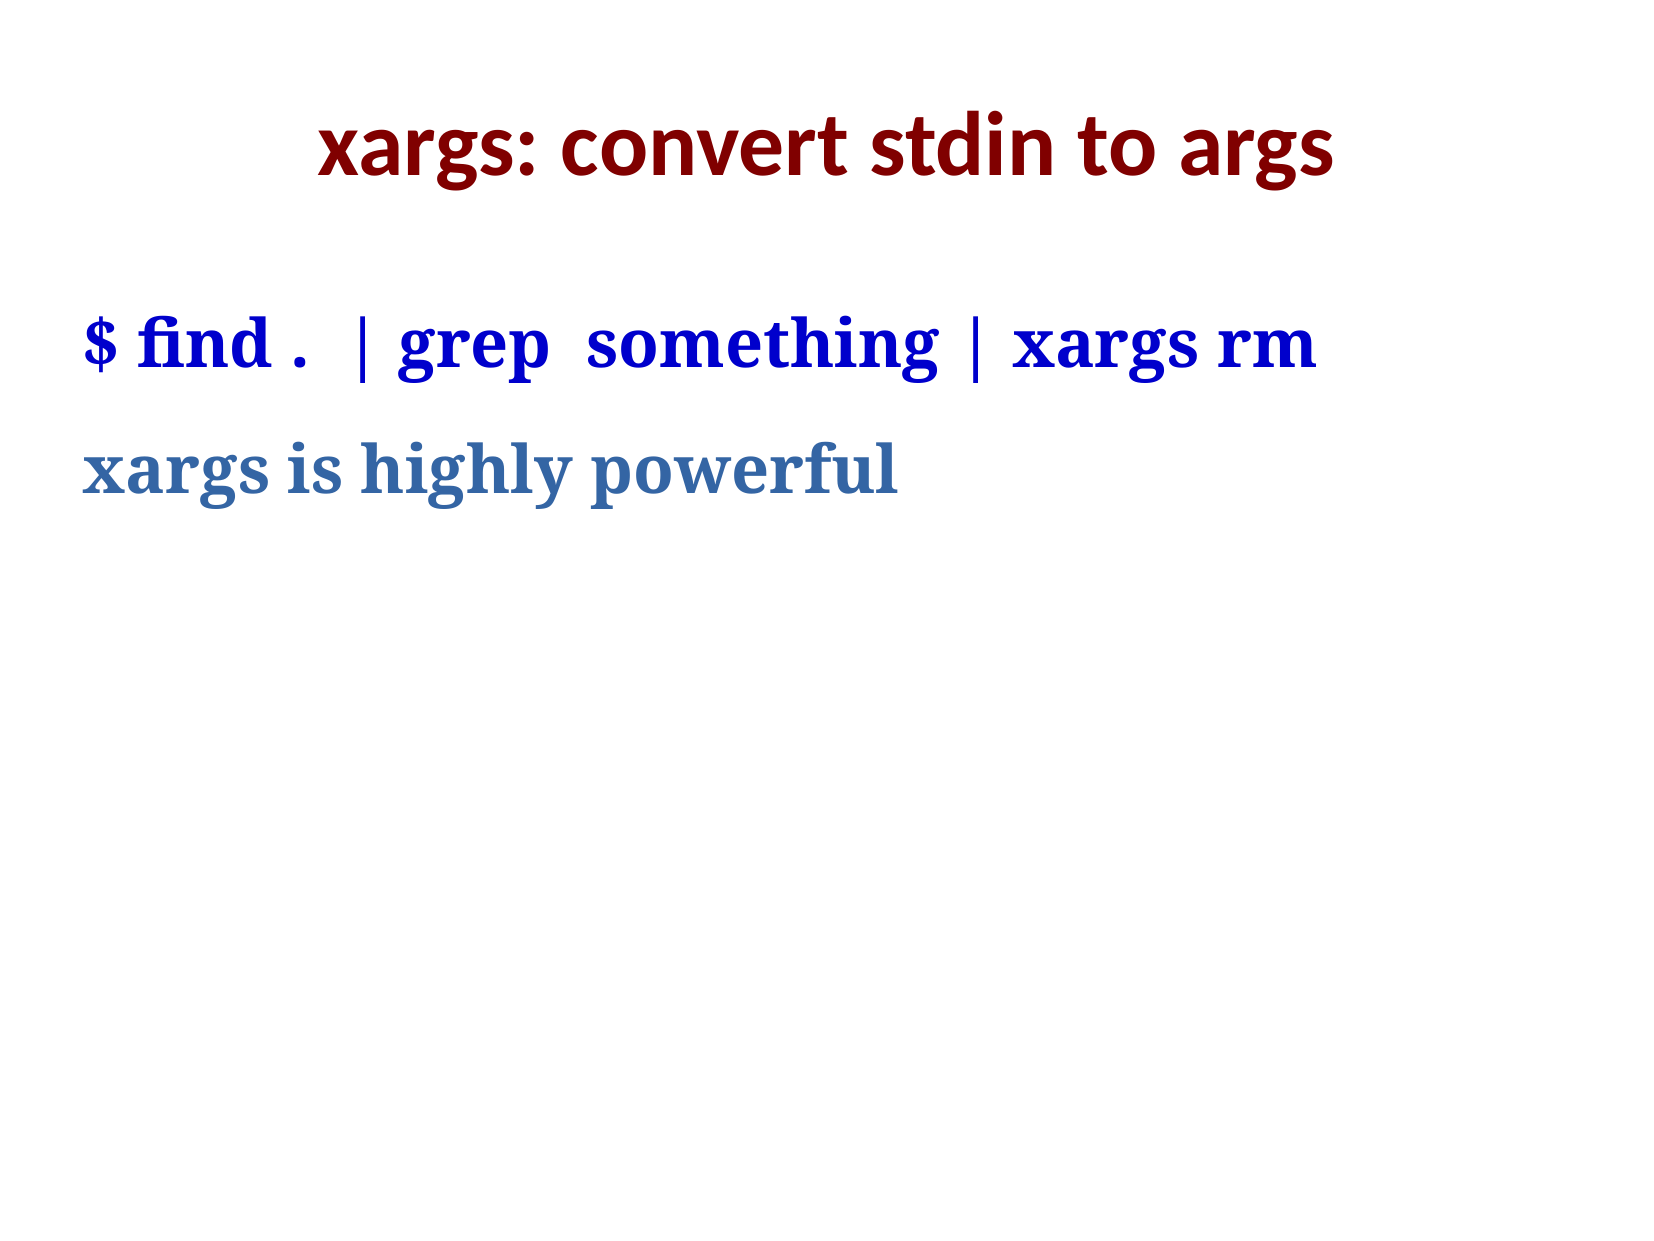

# xargs: convert stdin to args
$ find . | grep something | xargs rm
xargs is highly powerful